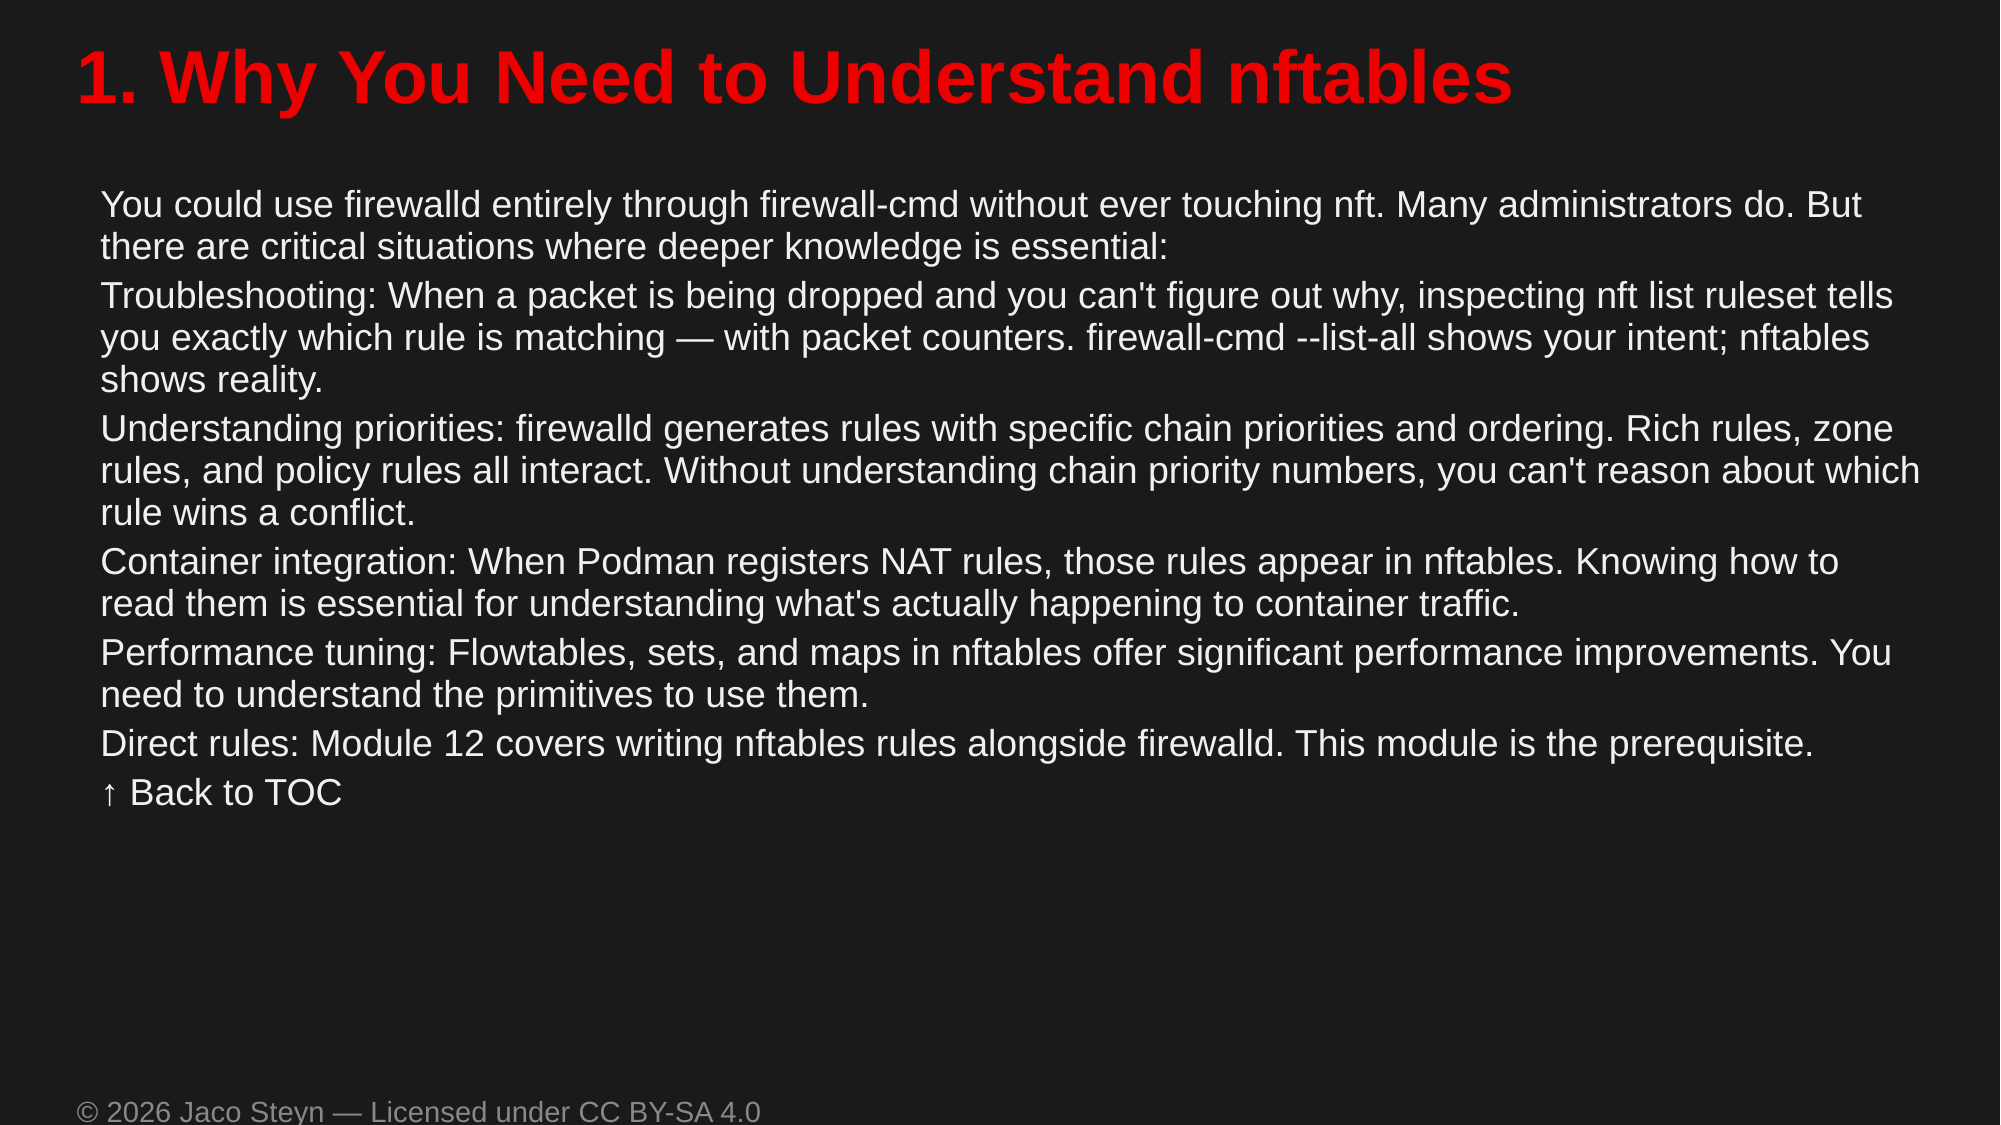

1. Why You Need to Understand nftables
You could use firewalld entirely through firewall-cmd without ever touching nft. Many administrators do. But there are critical situations where deeper knowledge is essential:
Troubleshooting: When a packet is being dropped and you can't figure out why, inspecting nft list ruleset tells you exactly which rule is matching — with packet counters. firewall-cmd --list-all shows your intent; nftables shows reality.
Understanding priorities: firewalld generates rules with specific chain priorities and ordering. Rich rules, zone rules, and policy rules all interact. Without understanding chain priority numbers, you can't reason about which rule wins a conflict.
Container integration: When Podman registers NAT rules, those rules appear in nftables. Knowing how to read them is essential for understanding what's actually happening to container traffic.
Performance tuning: Flowtables, sets, and maps in nftables offer significant performance improvements. You need to understand the primitives to use them.
Direct rules: Module 12 covers writing nftables rules alongside firewalld. This module is the prerequisite.
↑ Back to TOC
© 2026 Jaco Steyn — Licensed under CC BY-SA 4.0